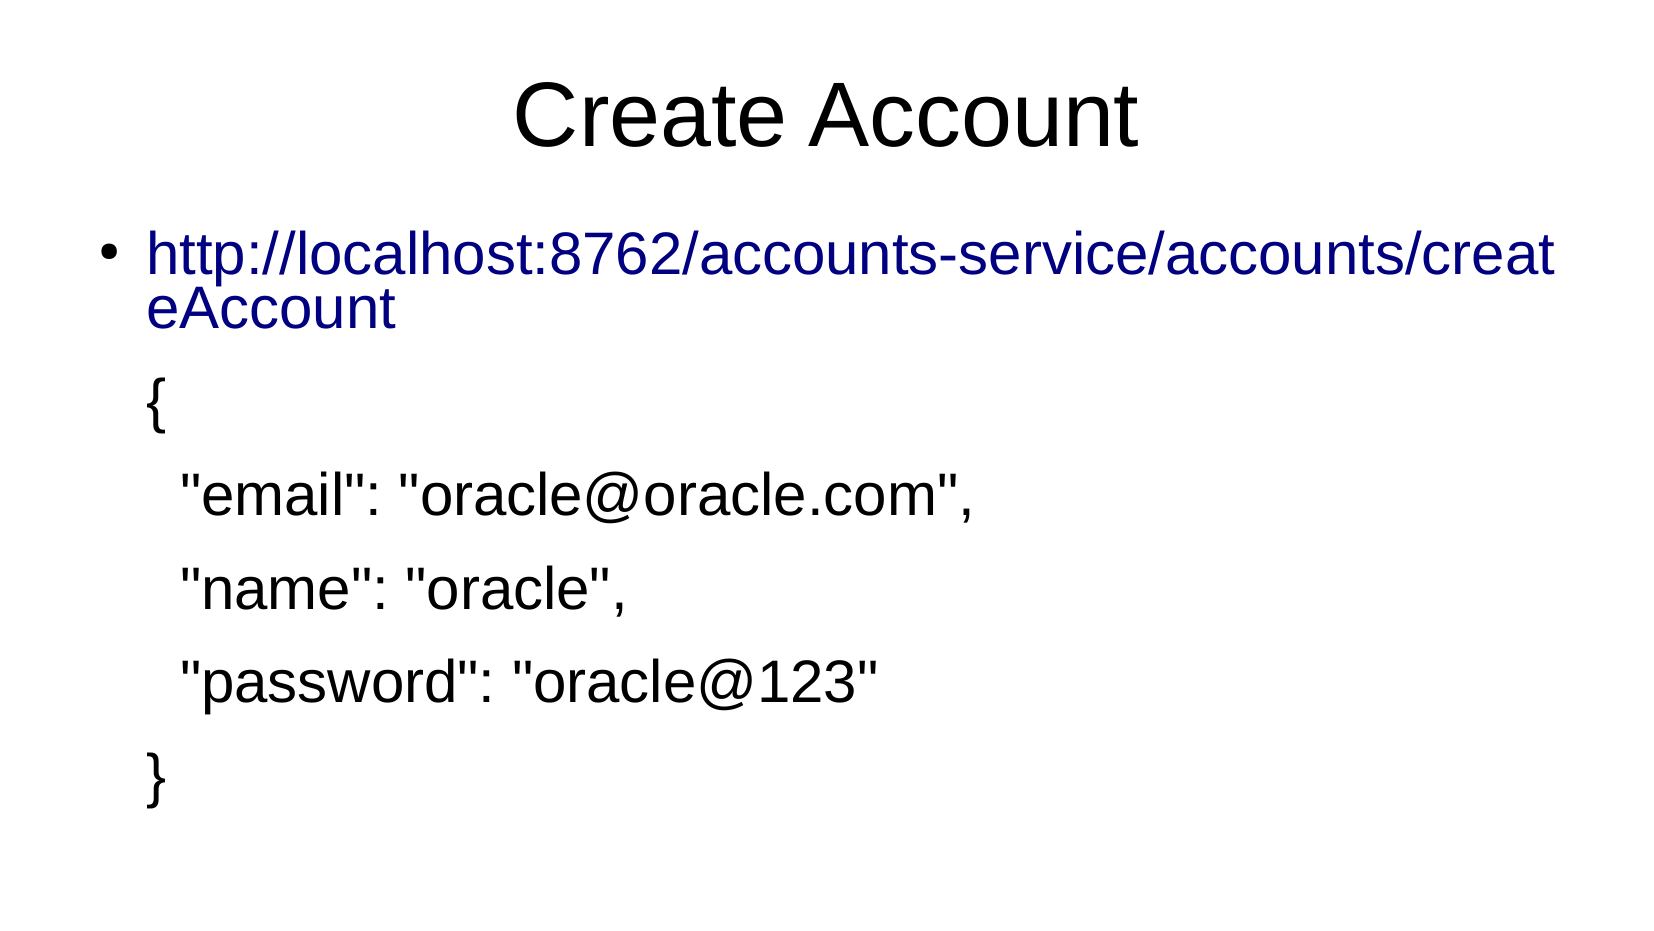

# Create Account
http://localhost:8762/accounts-service/accounts/createAccount
{
 "email": "oracle@oracle.com",
 "name": "oracle",
 "password": "oracle@123"
}